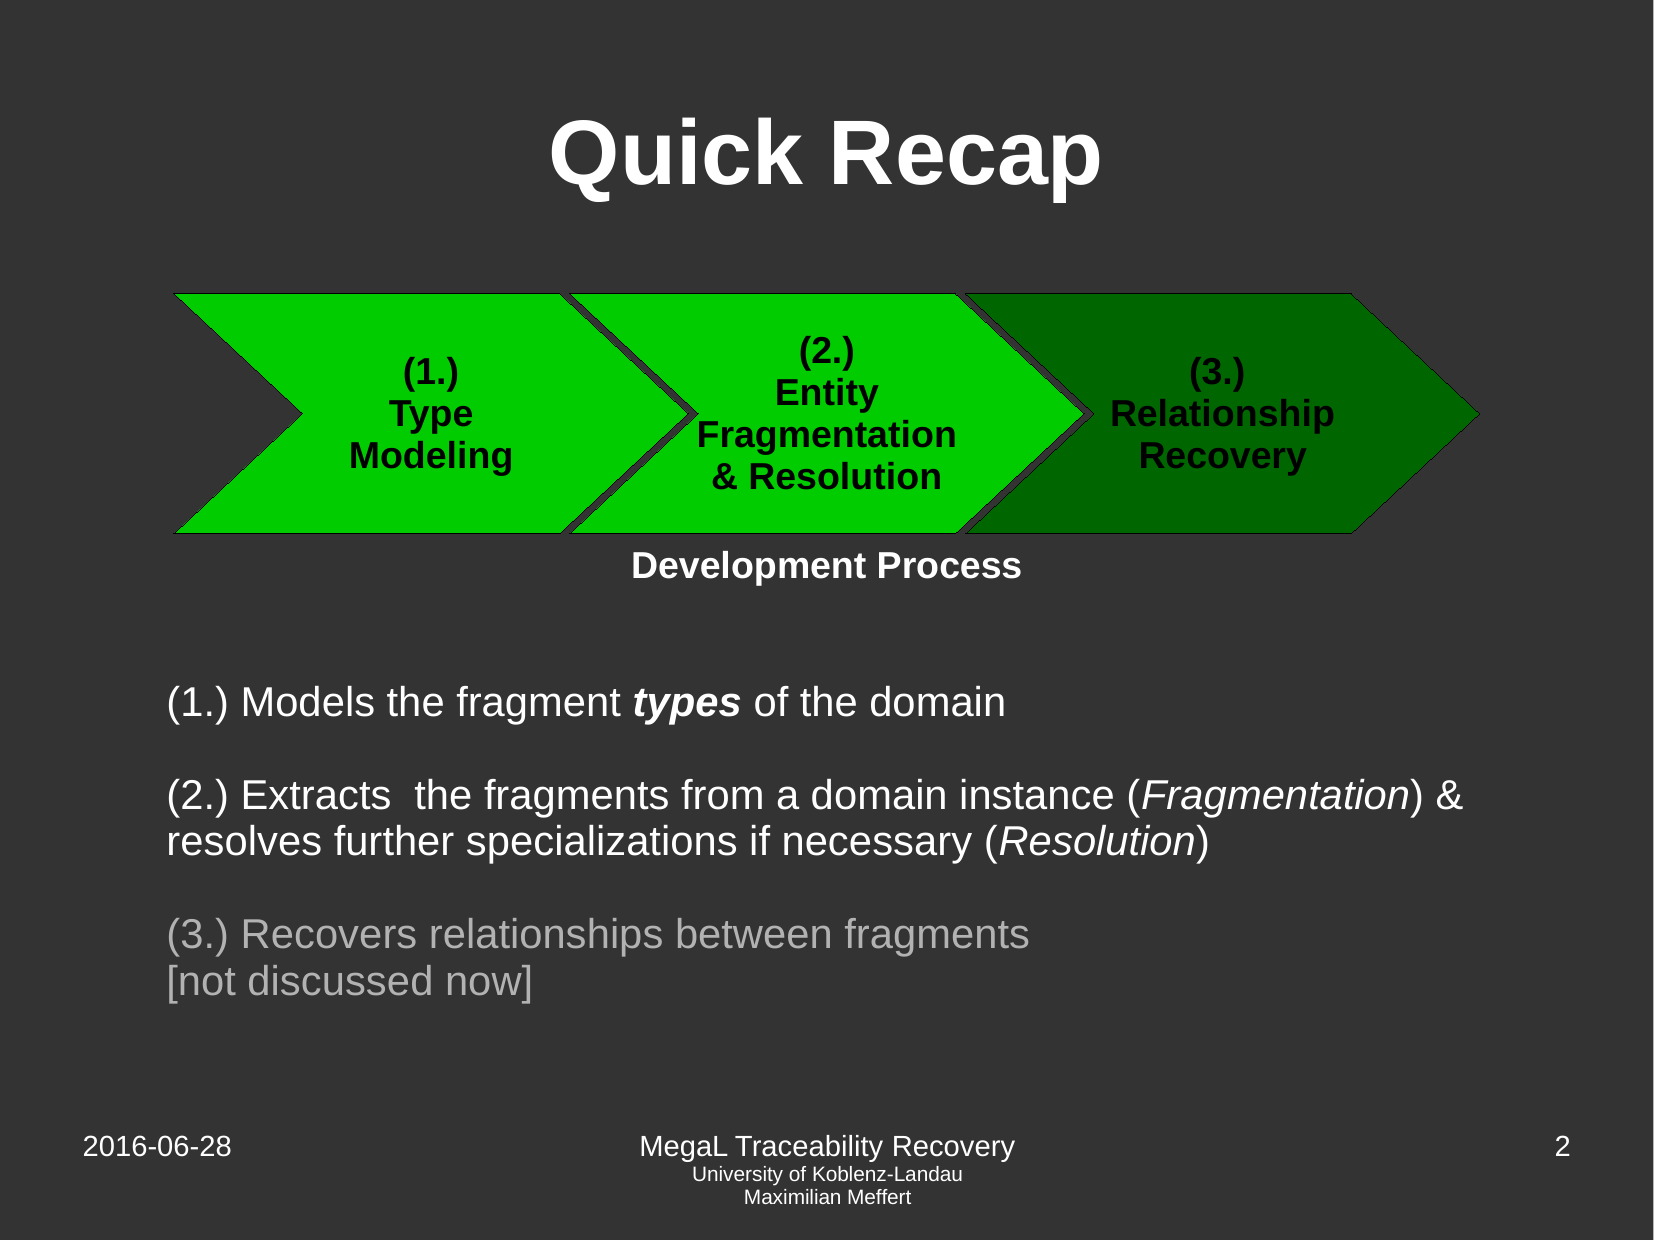

# Quick Recap
(1.)
Type
Modeling
(2.)
Entity
Fragmentation
& Resolution
(3.)
Relationship
Recovery
Development Process
(1.) Models the fragment types of the domain
(2.) Extracts the fragments from a domain instance (Fragmentation) & resolves further specializations if necessary (Resolution)
(3.) Recovers relationships between fragments
[not discussed now]
2016-06-28
MegaL Traceability Recovery
2